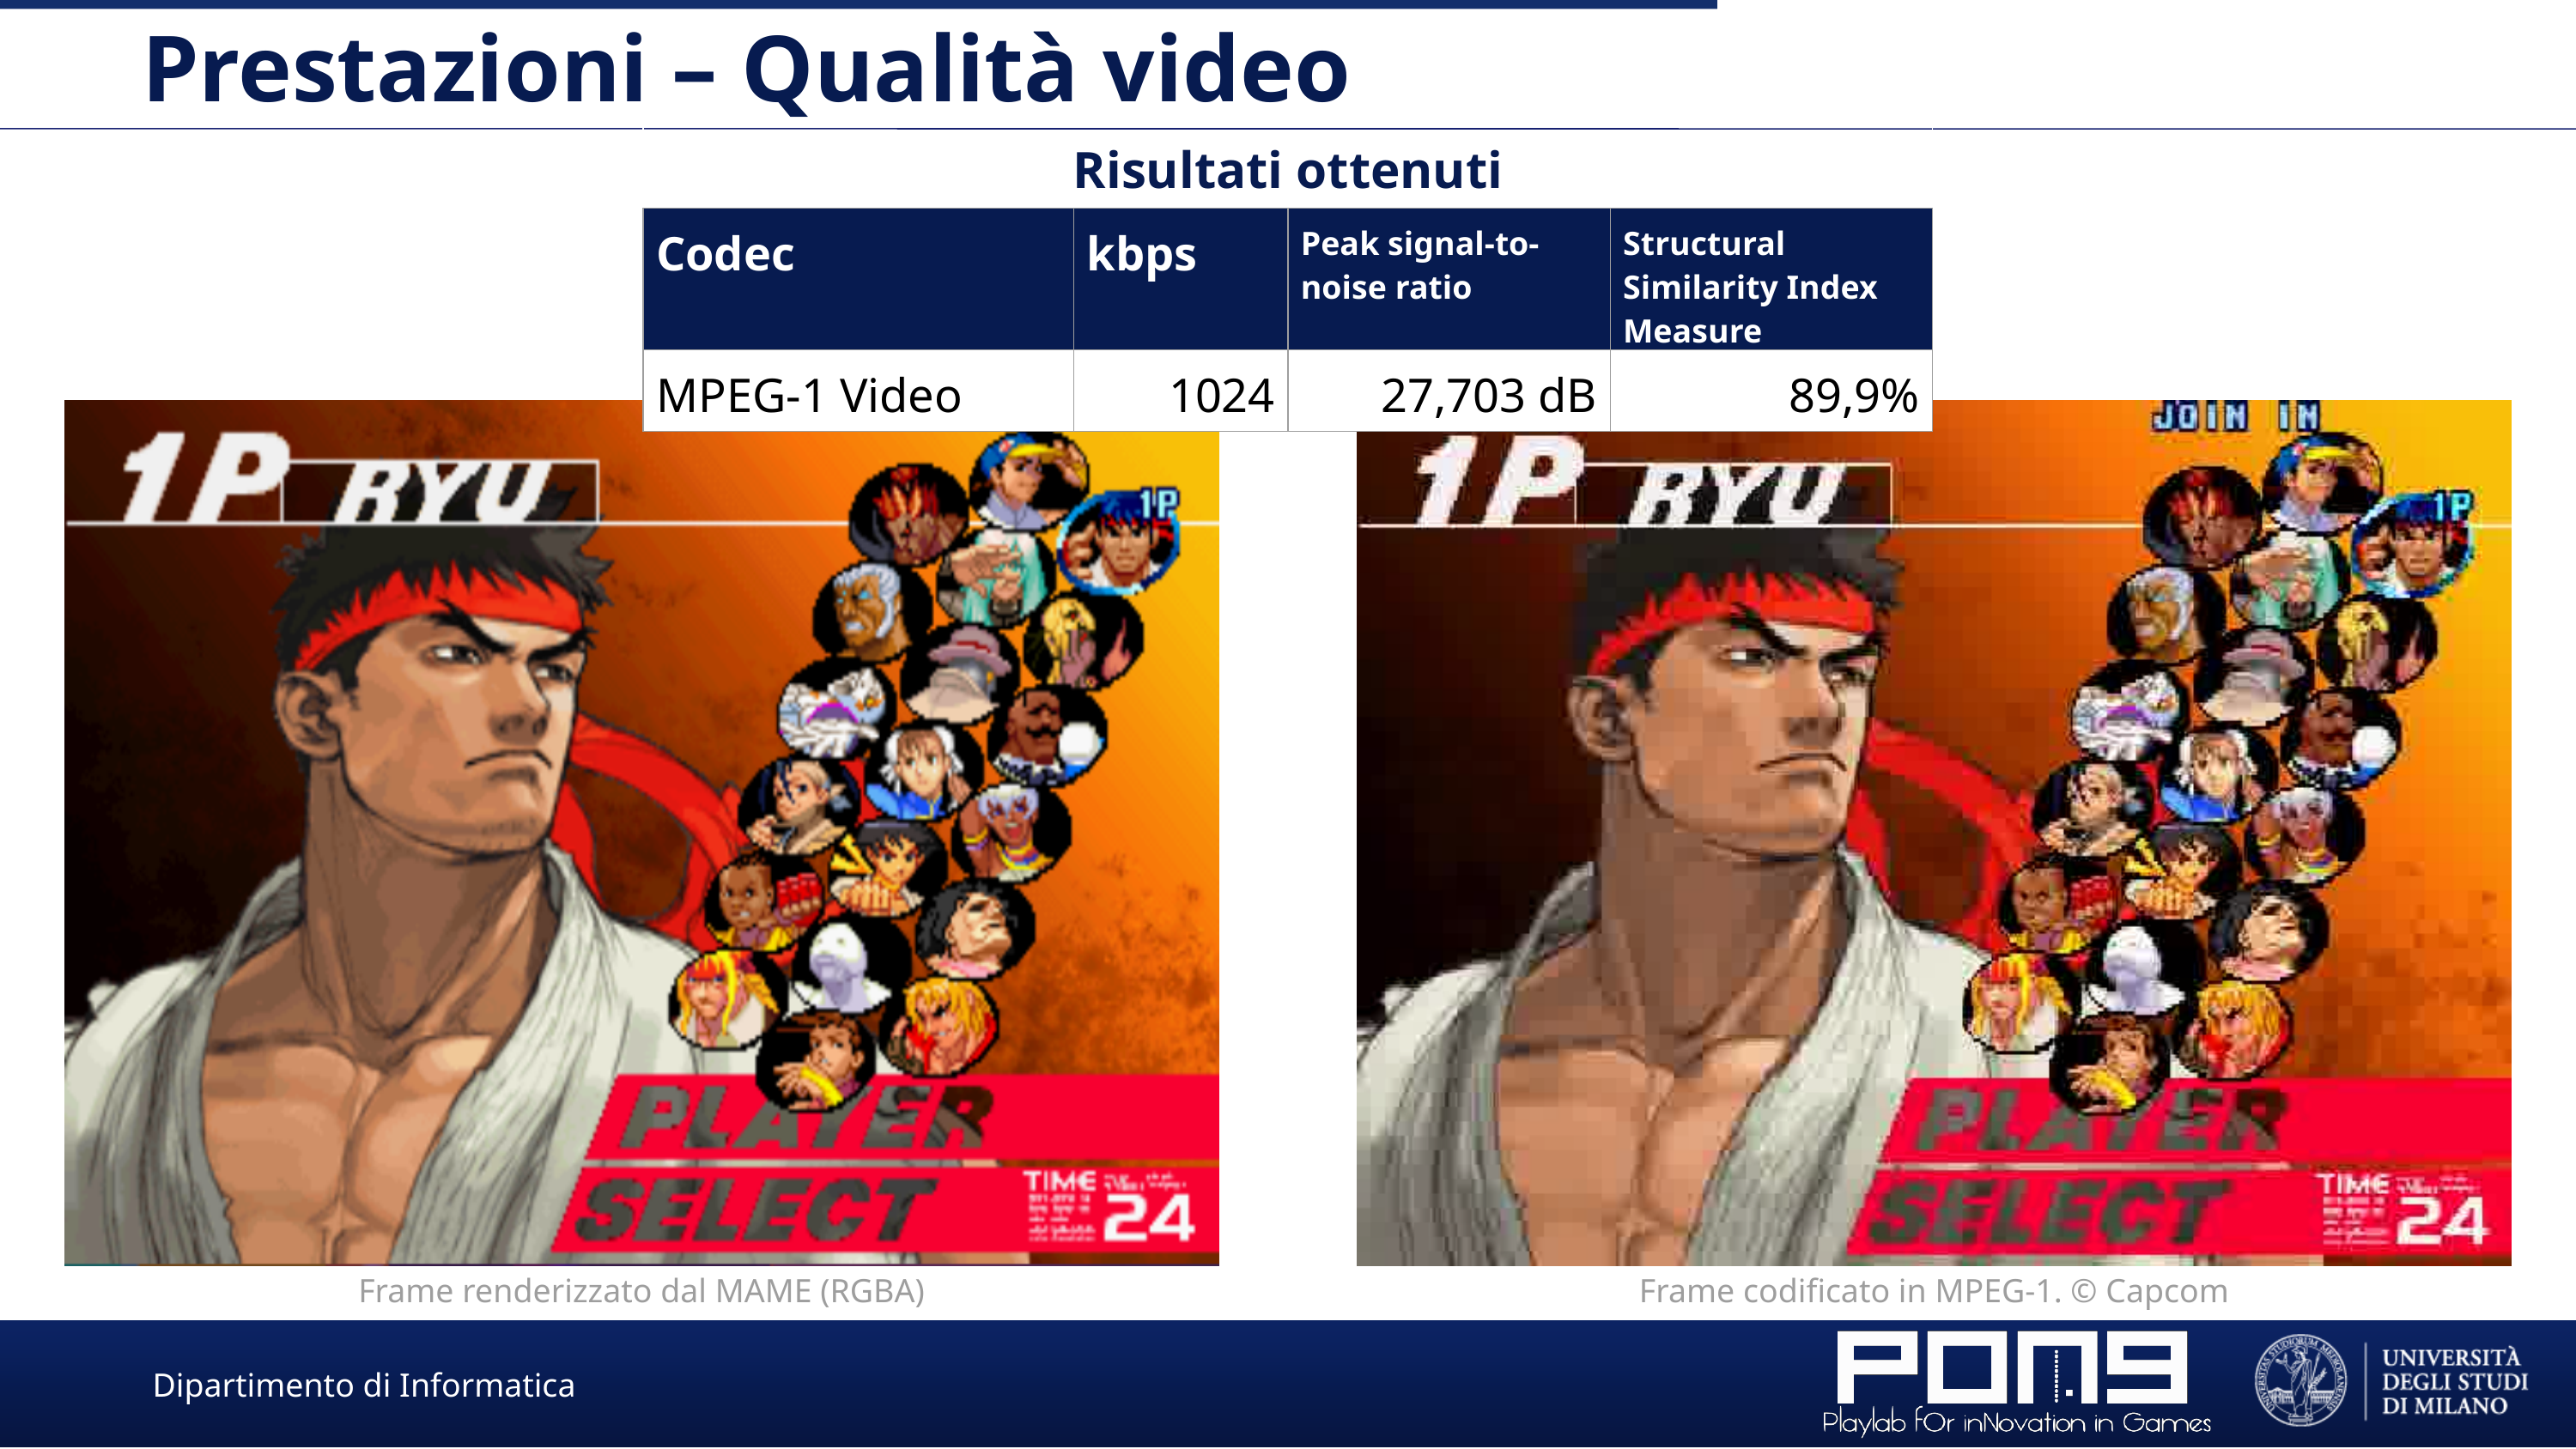

# Prestazioni – Qualità video
| Risultati ottenuti | | | |
| --- | --- | --- | --- |
| Codec | kbps | Peak signal-to-noise ratio | Structural Similarity Index Measure |
| MPEG-1 Video | 1024 | 27,703 dB | 89,9% |
Frame renderizzato dal MAME (RGBA)
Frame codificato in MPEG-1. © Capcom
Dipartimento di Informatica